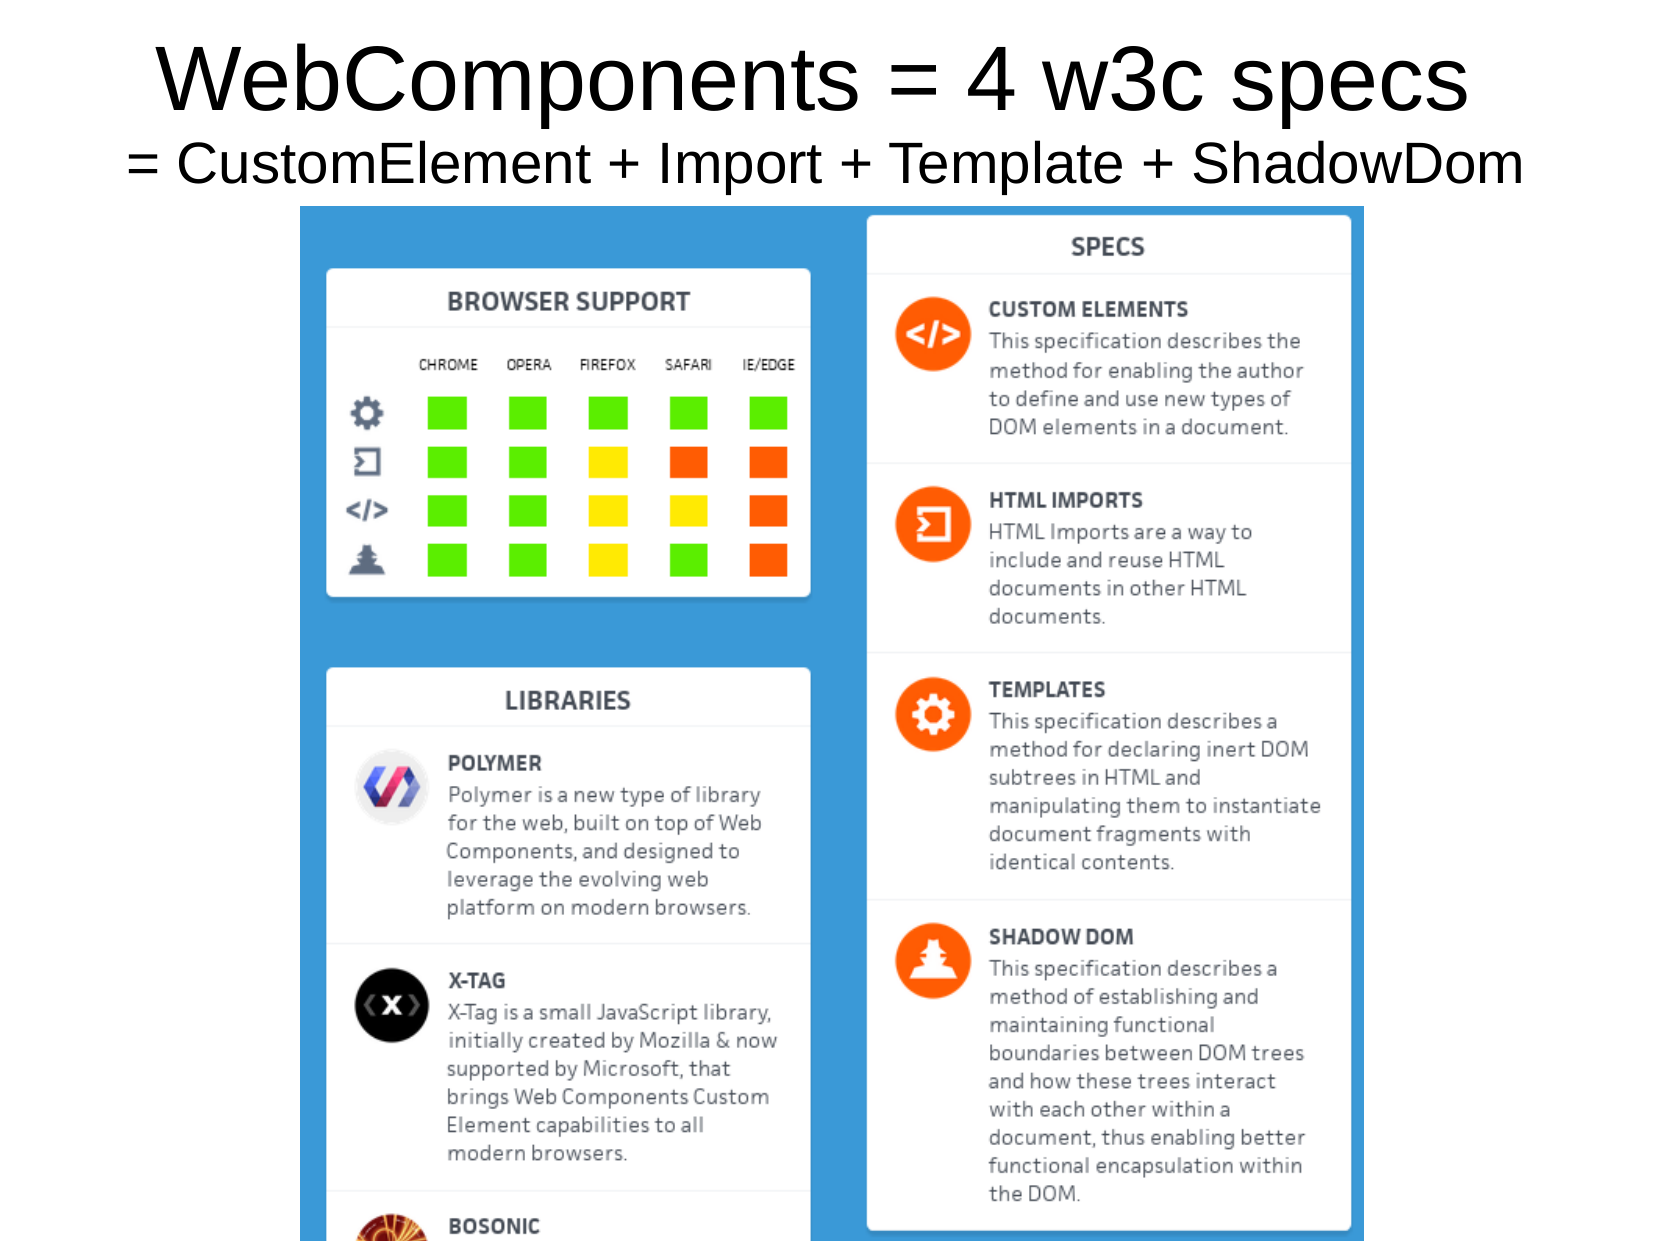

# WebComponents = 4 w3c specs = CustomElement + Import + Template + ShadowDom